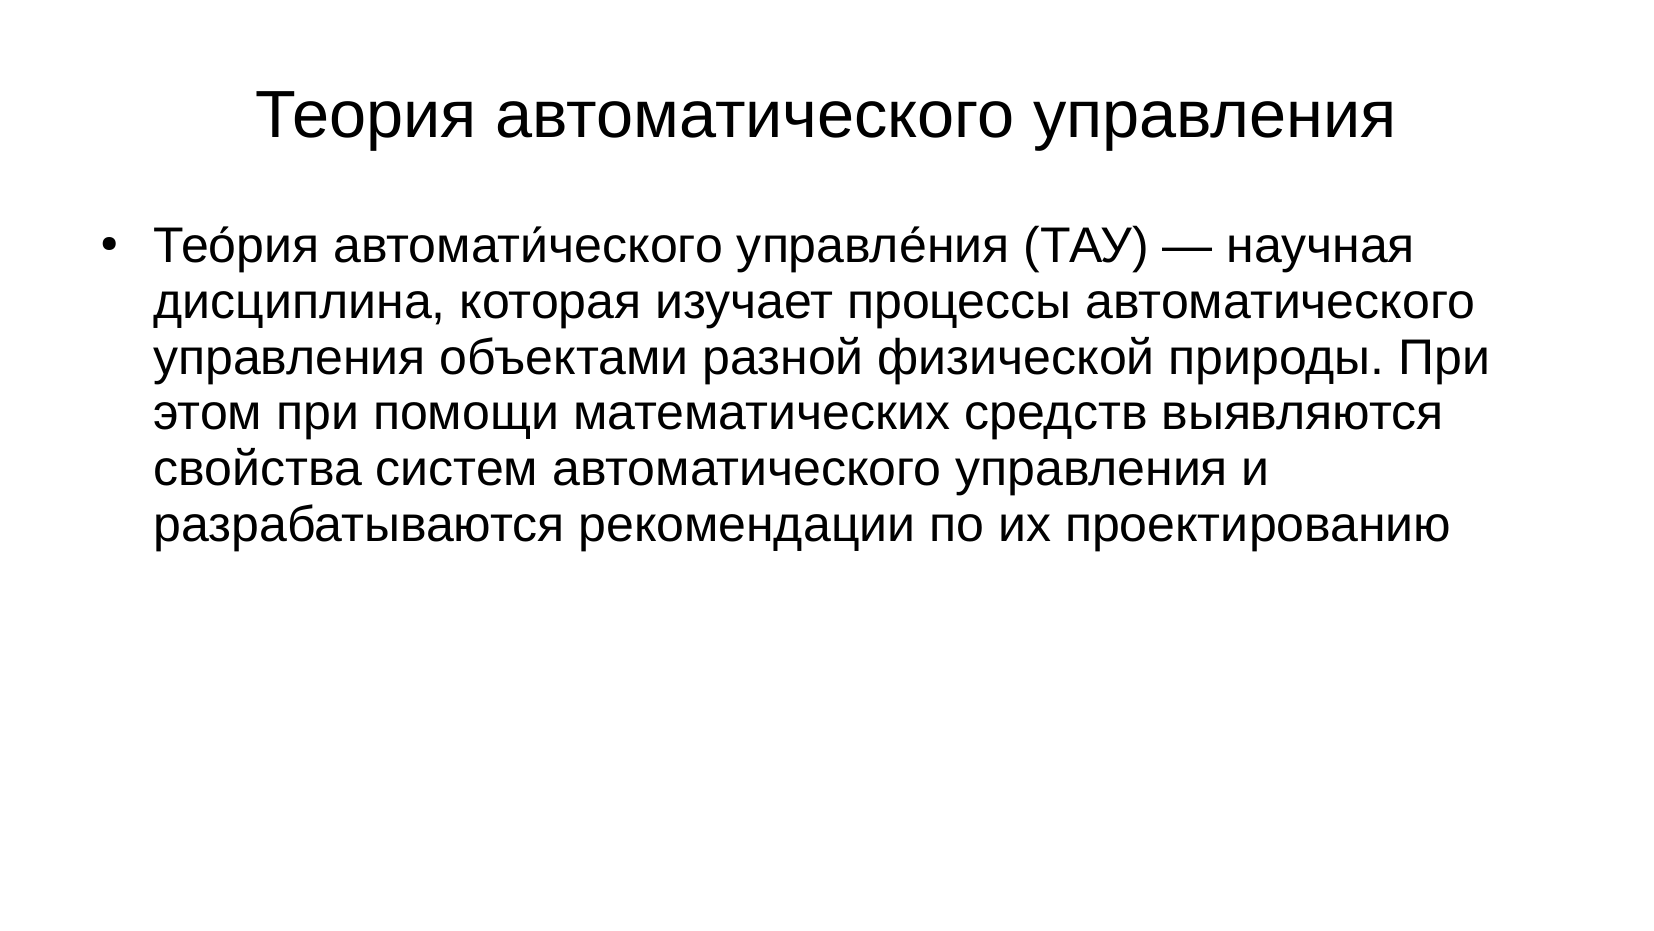

# Теория автоматического управления
Тео́рия автомати́ческого управле́ния (ТАУ) — научная дисциплина, которая изучает процессы автоматического управления объектами разной физической природы. При этом при помощи математических средств выявляются свойства систем автоматического управления и разрабатываются рекомендации по их проектированию